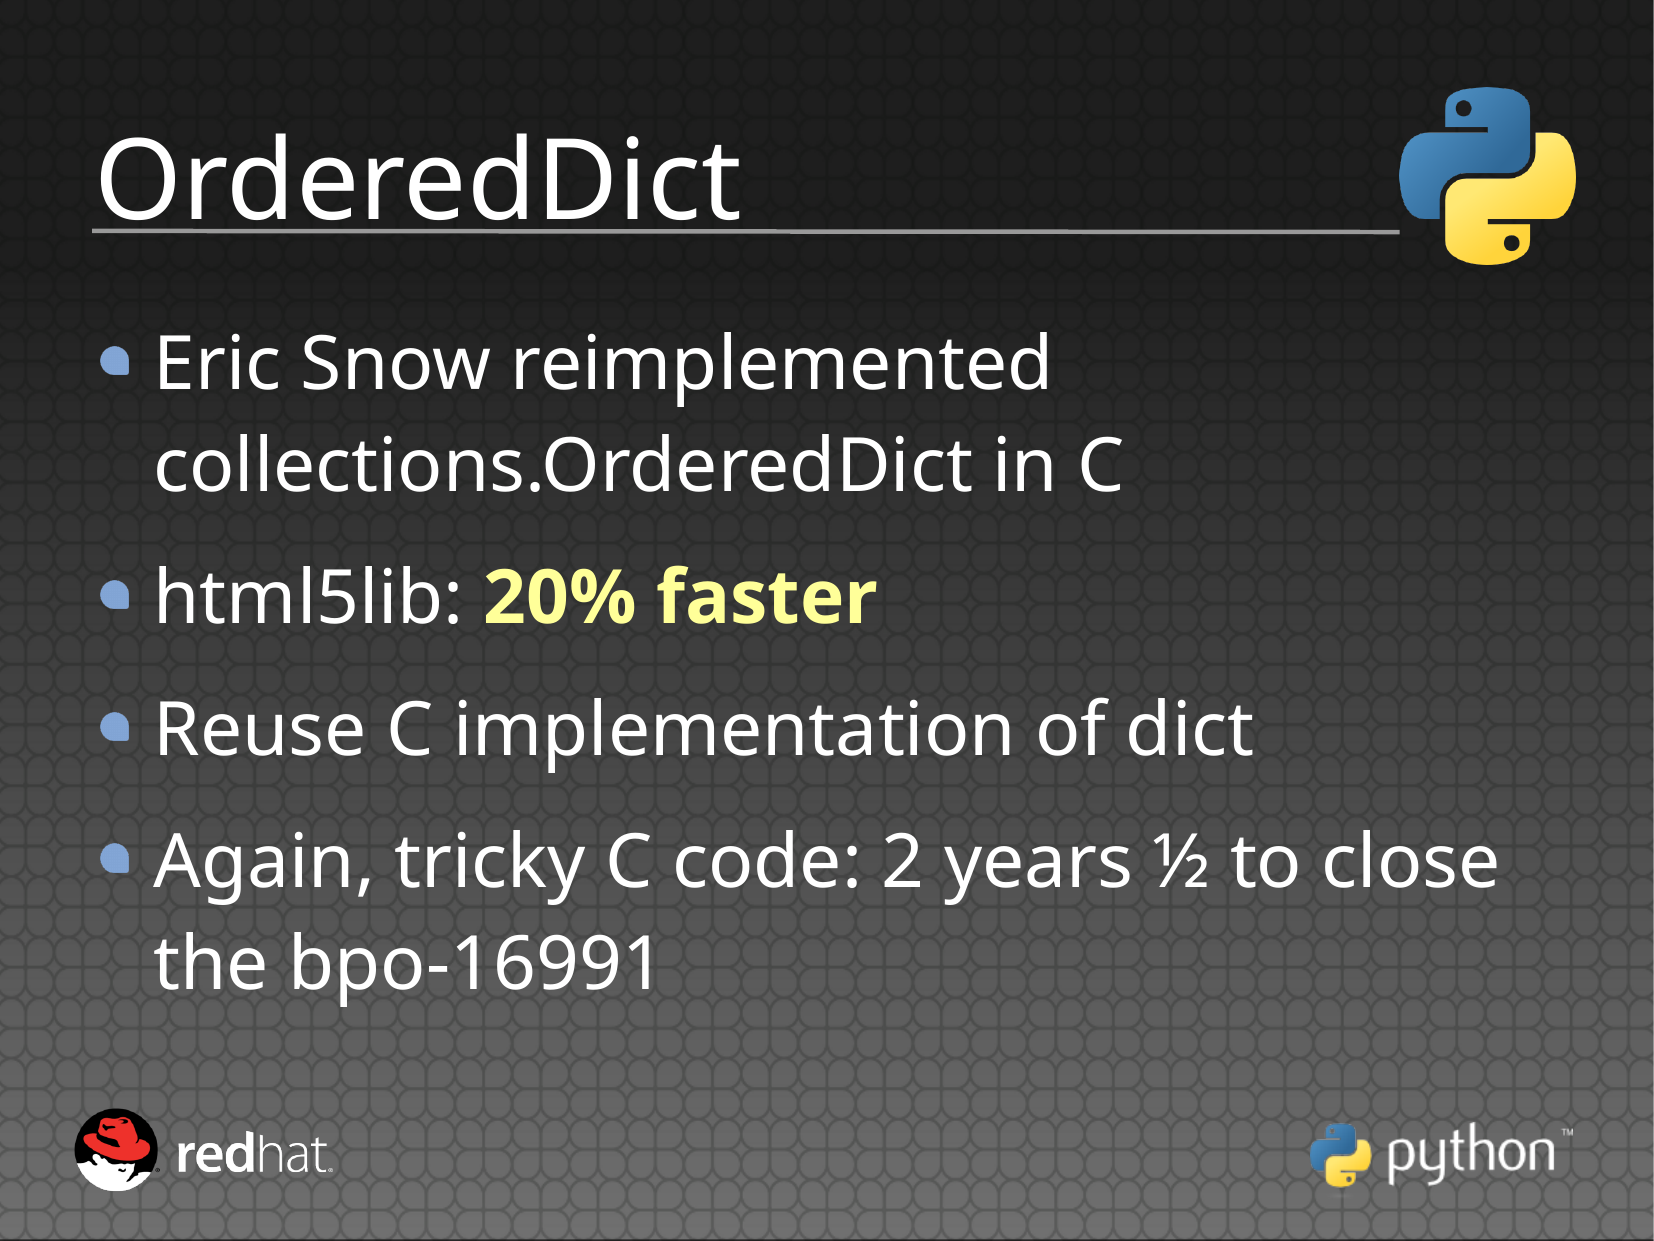

OrderedDict
# Eric Snow reimplemented collections.OrderedDict in C
html5lib: 20% faster
Reuse C implementation of dict
Again, tricky C code: 2 years ½ to close the bpo-16991